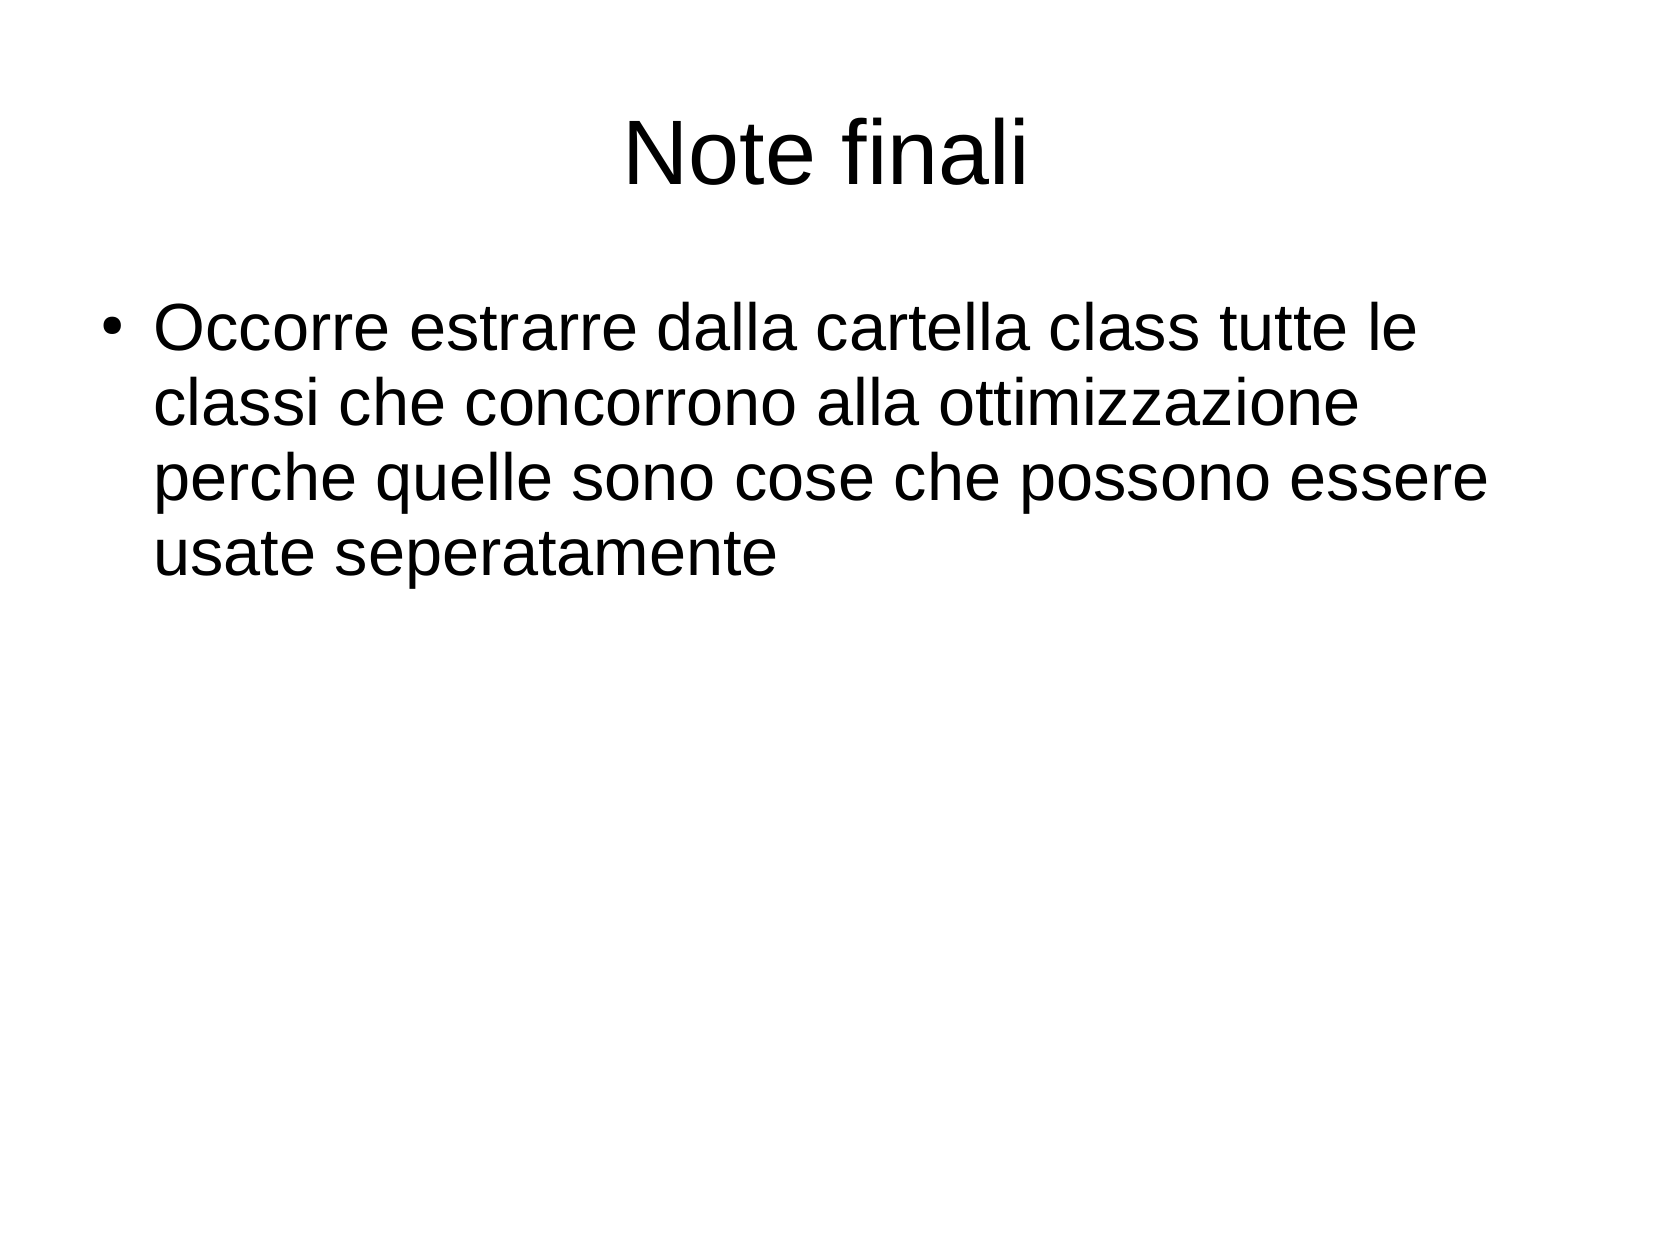

# Note finali
Occorre estrarre dalla cartella class tutte le classi che concorrono alla ottimizzazione perche quelle sono cose che possono essere usate seperatamente